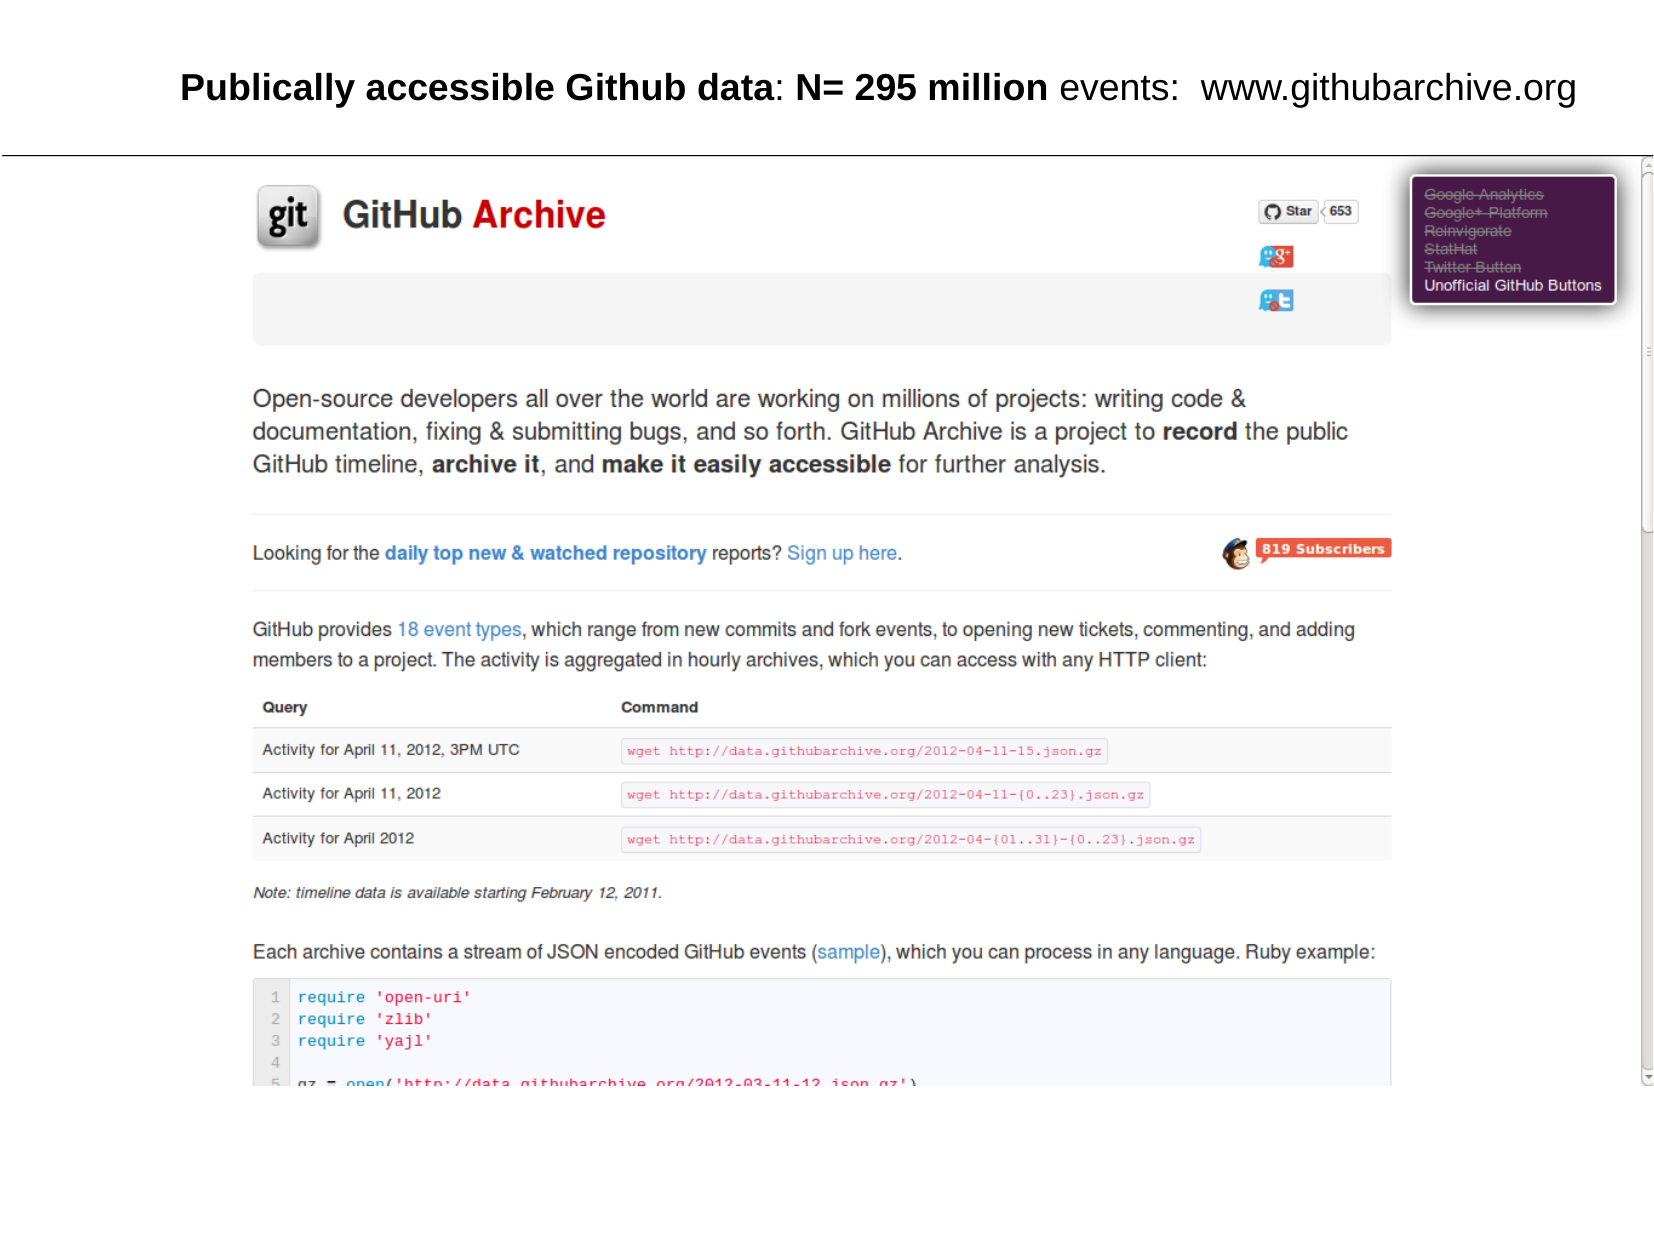

Publically accessible Github data: N= 295 million events: www.githubarchive.org